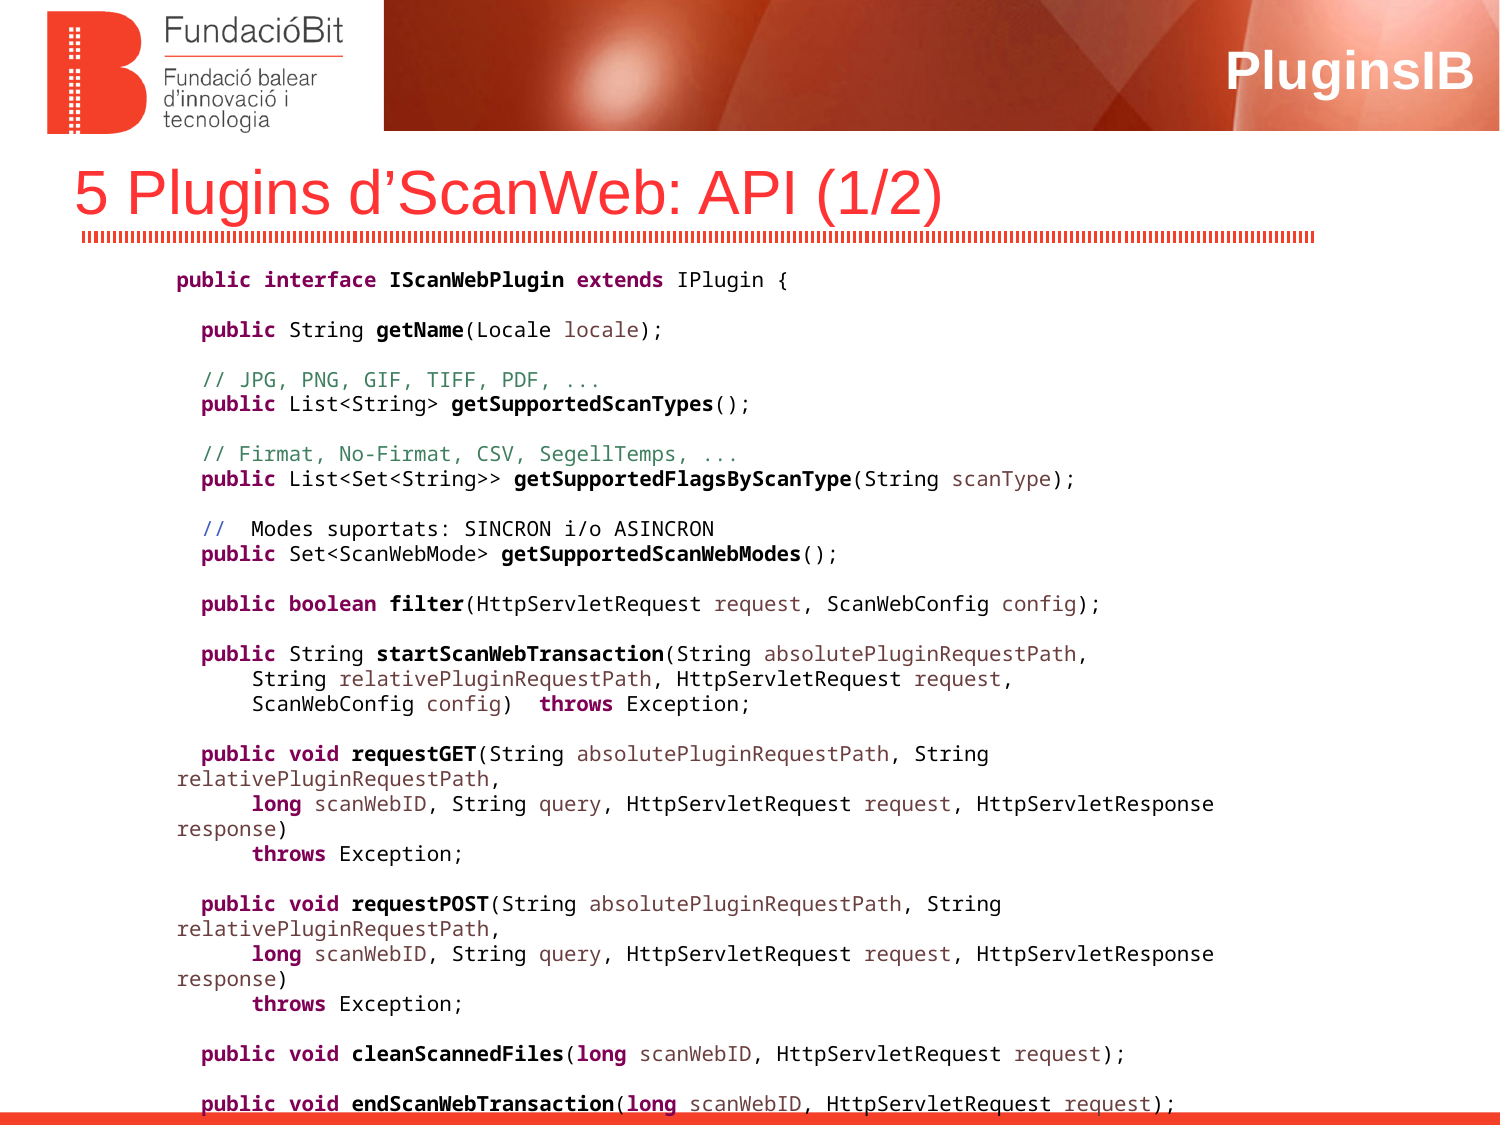

# PluginsIB
 5 Plugins d’ScanWeb: API (1/2)
public interface IScanWebPlugin extends IPlugin {
 public String getName(Locale locale);
 // JPG, PNG, GIF, TIFF, PDF, ...
 public List<String> getSupportedScanTypes();
 // Firmat, No-Firmat, CSV, SegellTemps, ...
 public List<Set<String>> getSupportedFlagsByScanType(String scanType);
 // Modes suportats: SINCRON i/o ASINCRON
 public Set<ScanWebMode> getSupportedScanWebModes();
 public boolean filter(HttpServletRequest request, ScanWebConfig config);
 public String startScanWebTransaction(String absolutePluginRequestPath,
 String relativePluginRequestPath, HttpServletRequest request,
 ScanWebConfig config) throws Exception;
 public void requestGET(String absolutePluginRequestPath, String relativePluginRequestPath,
 long scanWebID, String query, HttpServletRequest request, HttpServletResponse response)
 throws Exception;
 public void requestPOST(String absolutePluginRequestPath, String relativePluginRequestPath,
 long scanWebID, String query, HttpServletRequest request, HttpServletResponse response)
 throws Exception;
 public void cleanScannedFiles(long scanWebID, HttpServletRequest request);
 public void endScanWebTransaction(long scanWebID, HttpServletRequest request);
}